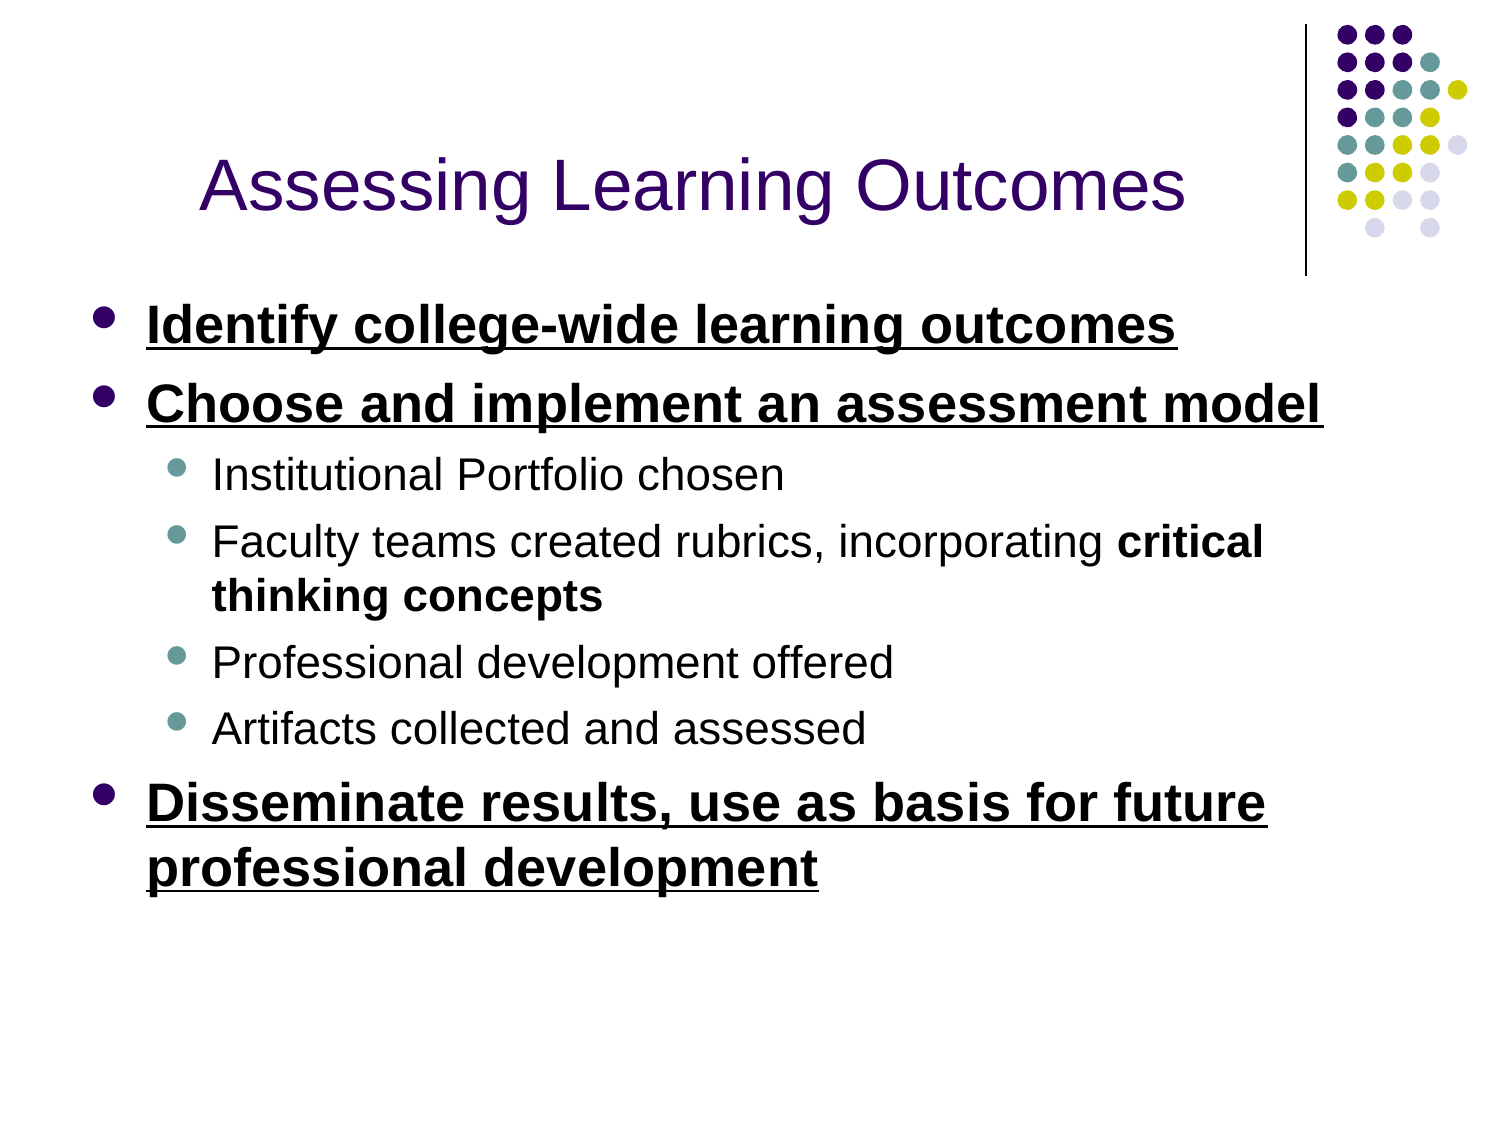

# Assessing Learning Outcomes
Identify college-wide learning outcomes
Choose and implement an assessment model
Institutional Portfolio chosen
Faculty teams created rubrics, incorporating critical thinking concepts
Professional development offered
Artifacts collected and assessed
Disseminate results, use as basis for future professional development